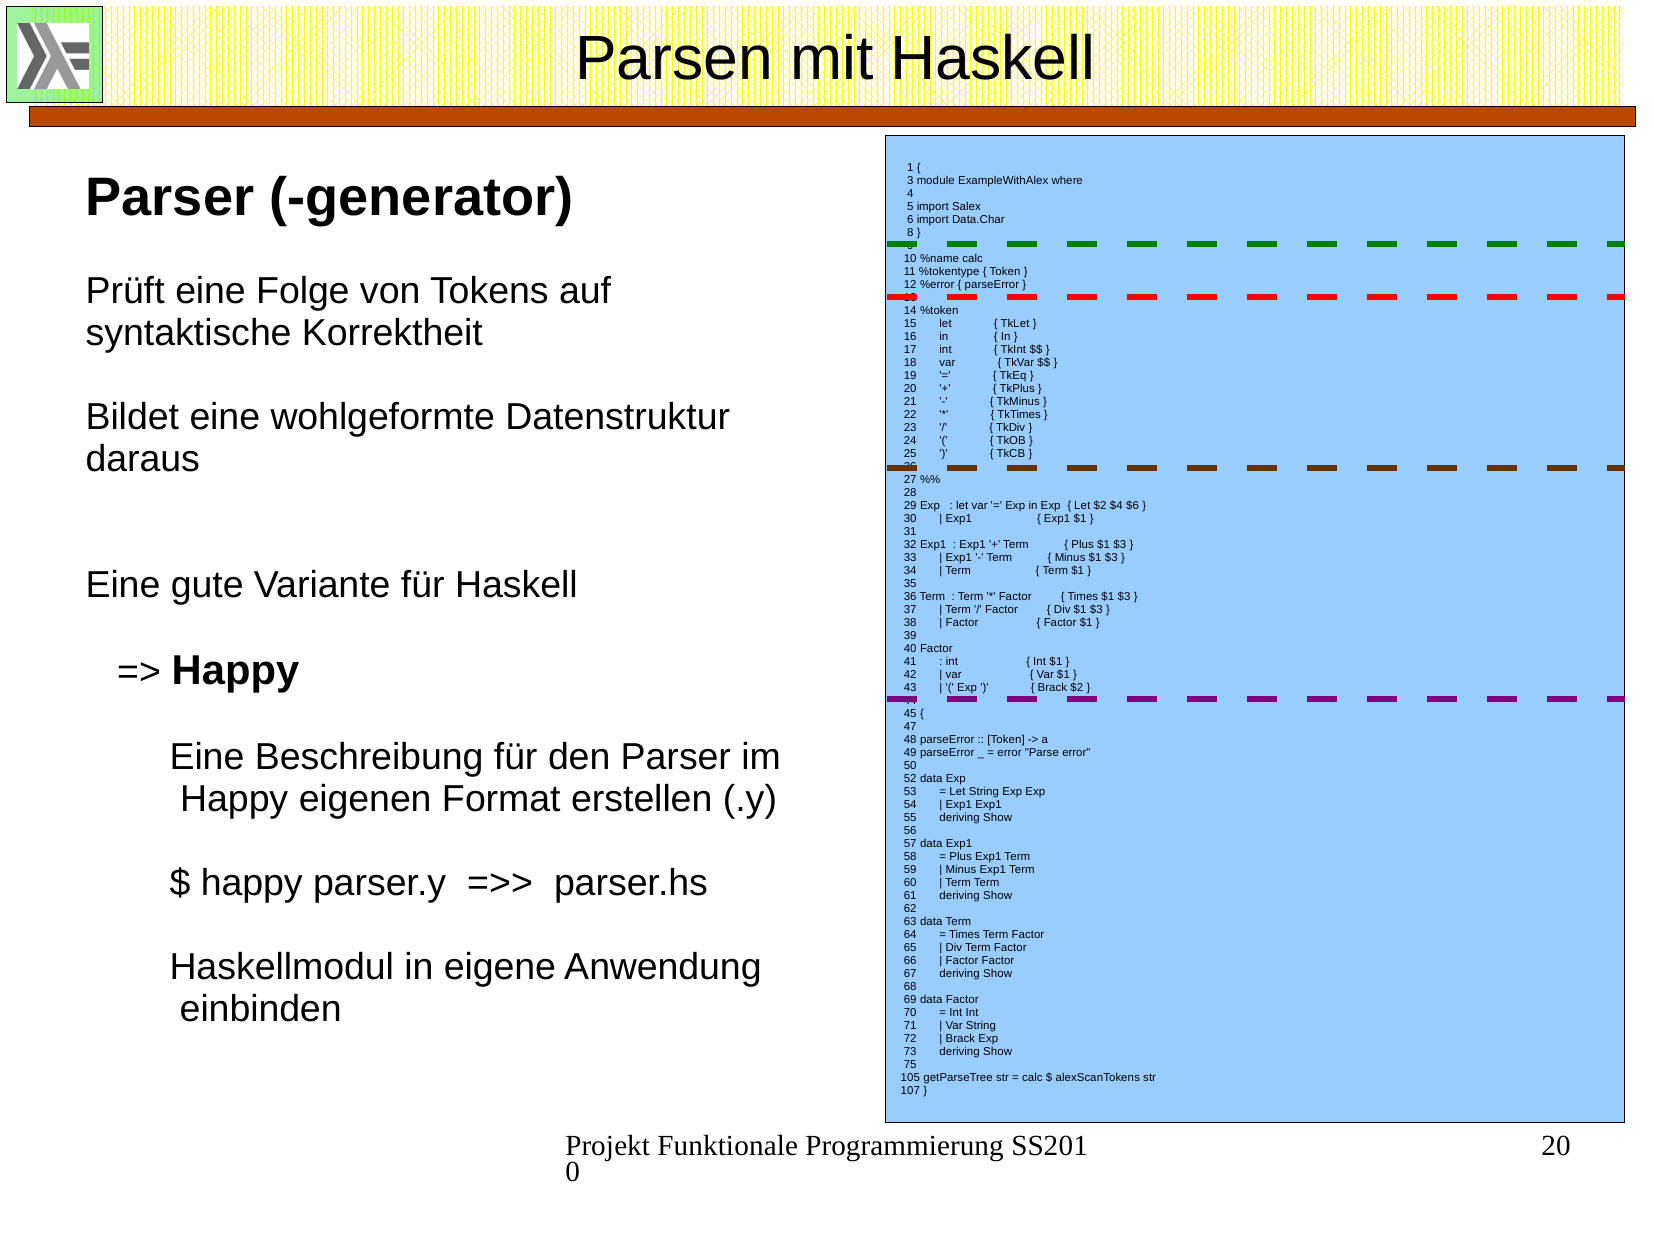

# Parsen mit Haskell
 1 {
 3 module ExampleWithAlex where
 4
 5 import Salex
 6 import Data.Char
 8 }
 9
 10 %name calc
 11 %tokentype { Token }
 12 %error { parseError }
 13
 14 %token
 15 let { TkLet }
 16 in { In }
 17 int { TkInt $$ }
 18 var { TkVar $$ }
 19 '=' { TkEq }
 20 '+' { TkPlus }
 21 '-' { TkMinus }
 22 '*' { TkTimes }
 23 '/' { TkDiv }
 24 '(' { TkOB }
 25 ')' { TkCB }
 26
 27 %%
 28
 29 Exp : let var '=' Exp in Exp { Let $2 $4 $6 }
 30 | Exp1 { Exp1 $1 }
 31
 32 Exp1 : Exp1 '+' Term { Plus $1 $3 }
 33 | Exp1 '-' Term { Minus $1 $3 }
 34 | Term { Term $1 }
 35
 36 Term : Term '*' Factor { Times $1 $3 }
 37 | Term '/' Factor { Div $1 $3 }
 38 | Factor { Factor $1 }
 39
 40 Factor
 41 : int { Int $1 }
 42 | var { Var $1 }
 43 | '(' Exp ')' { Brack $2 }
 44
 45 {
 47
 48 parseError :: [Token] -> a
 49 parseError _ = error "Parse error"
 50
 52 data Exp
 53 = Let String Exp Exp
 54 | Exp1 Exp1
 55 deriving Show
 56
 57 data Exp1
 58 = Plus Exp1 Term
 59 | Minus Exp1 Term
 60 | Term Term
 61 deriving Show
 62
 63 data Term
 64 = Times Term Factor
 65 | Div Term Factor
 66 | Factor Factor
 67 deriving Show
 68
 69 data Factor
 70 = Int Int
 71 | Var String
 72 | Brack Exp
 73 deriving Show
 75
105 getParseTree str = calc $ alexScanTokens str
107 }
Parser (-generator)
Prüft eine Folge von Tokens auf syntaktische Korrektheit
Bildet eine wohlgeformte Datenstruktur daraus
Eine gute Variante für Haskell
 => Happy
 Eine Beschreibung für den Parser im
 Happy eigenen Format erstellen (.y)
 $ happy parser.y =>> parser.hs
 Haskellmodul in eigene Anwendung einbinden
Projekt Funktionale Programmierung SS2010
20